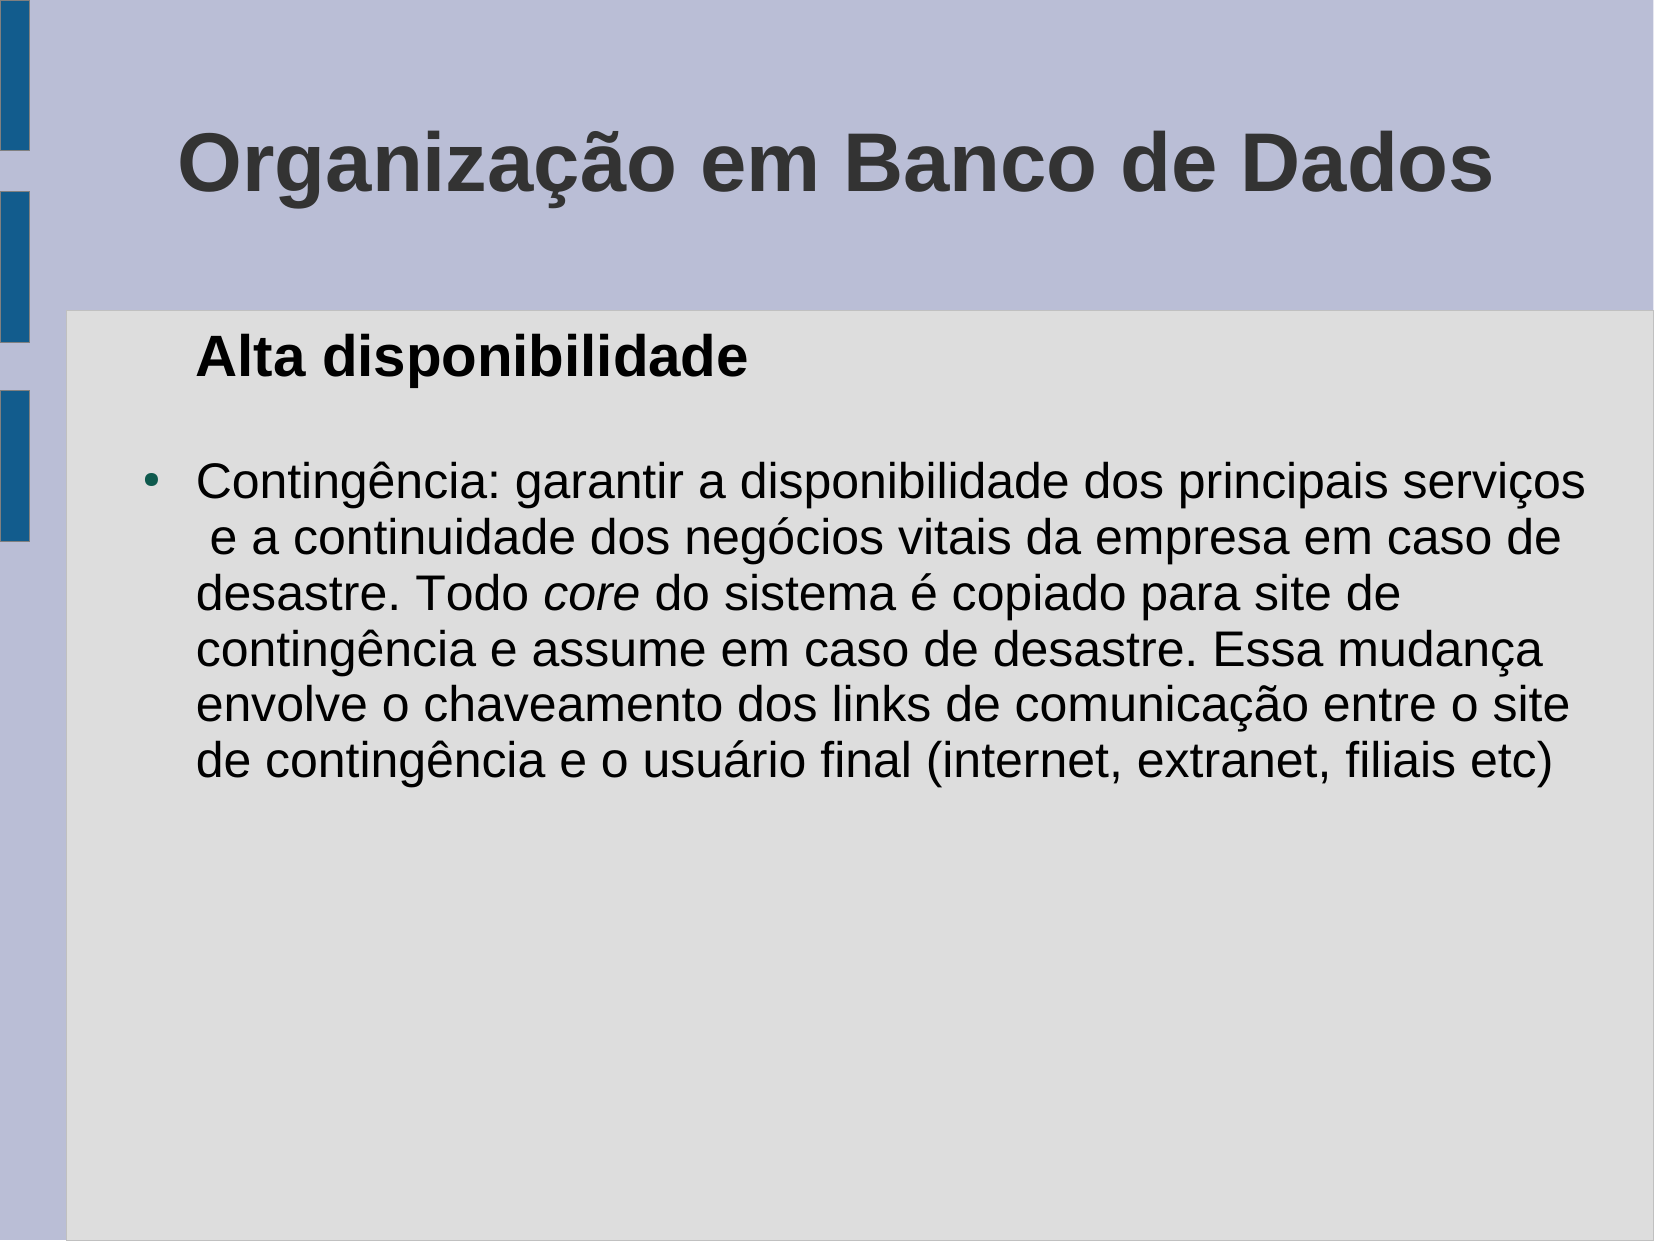

Organização em Banco de Dados
# Alta disponibilidade
Contingência: garantir a disponibilidade dos principais serviços e a continuidade dos negócios vitais da empresa em caso de desastre. Todo core do sistema é copiado para site de contingência e assume em caso de desastre. Essa mudança envolve o chaveamento dos links de comunicação entre o site de contingência e o usuário final (internet, extranet, filiais etc)